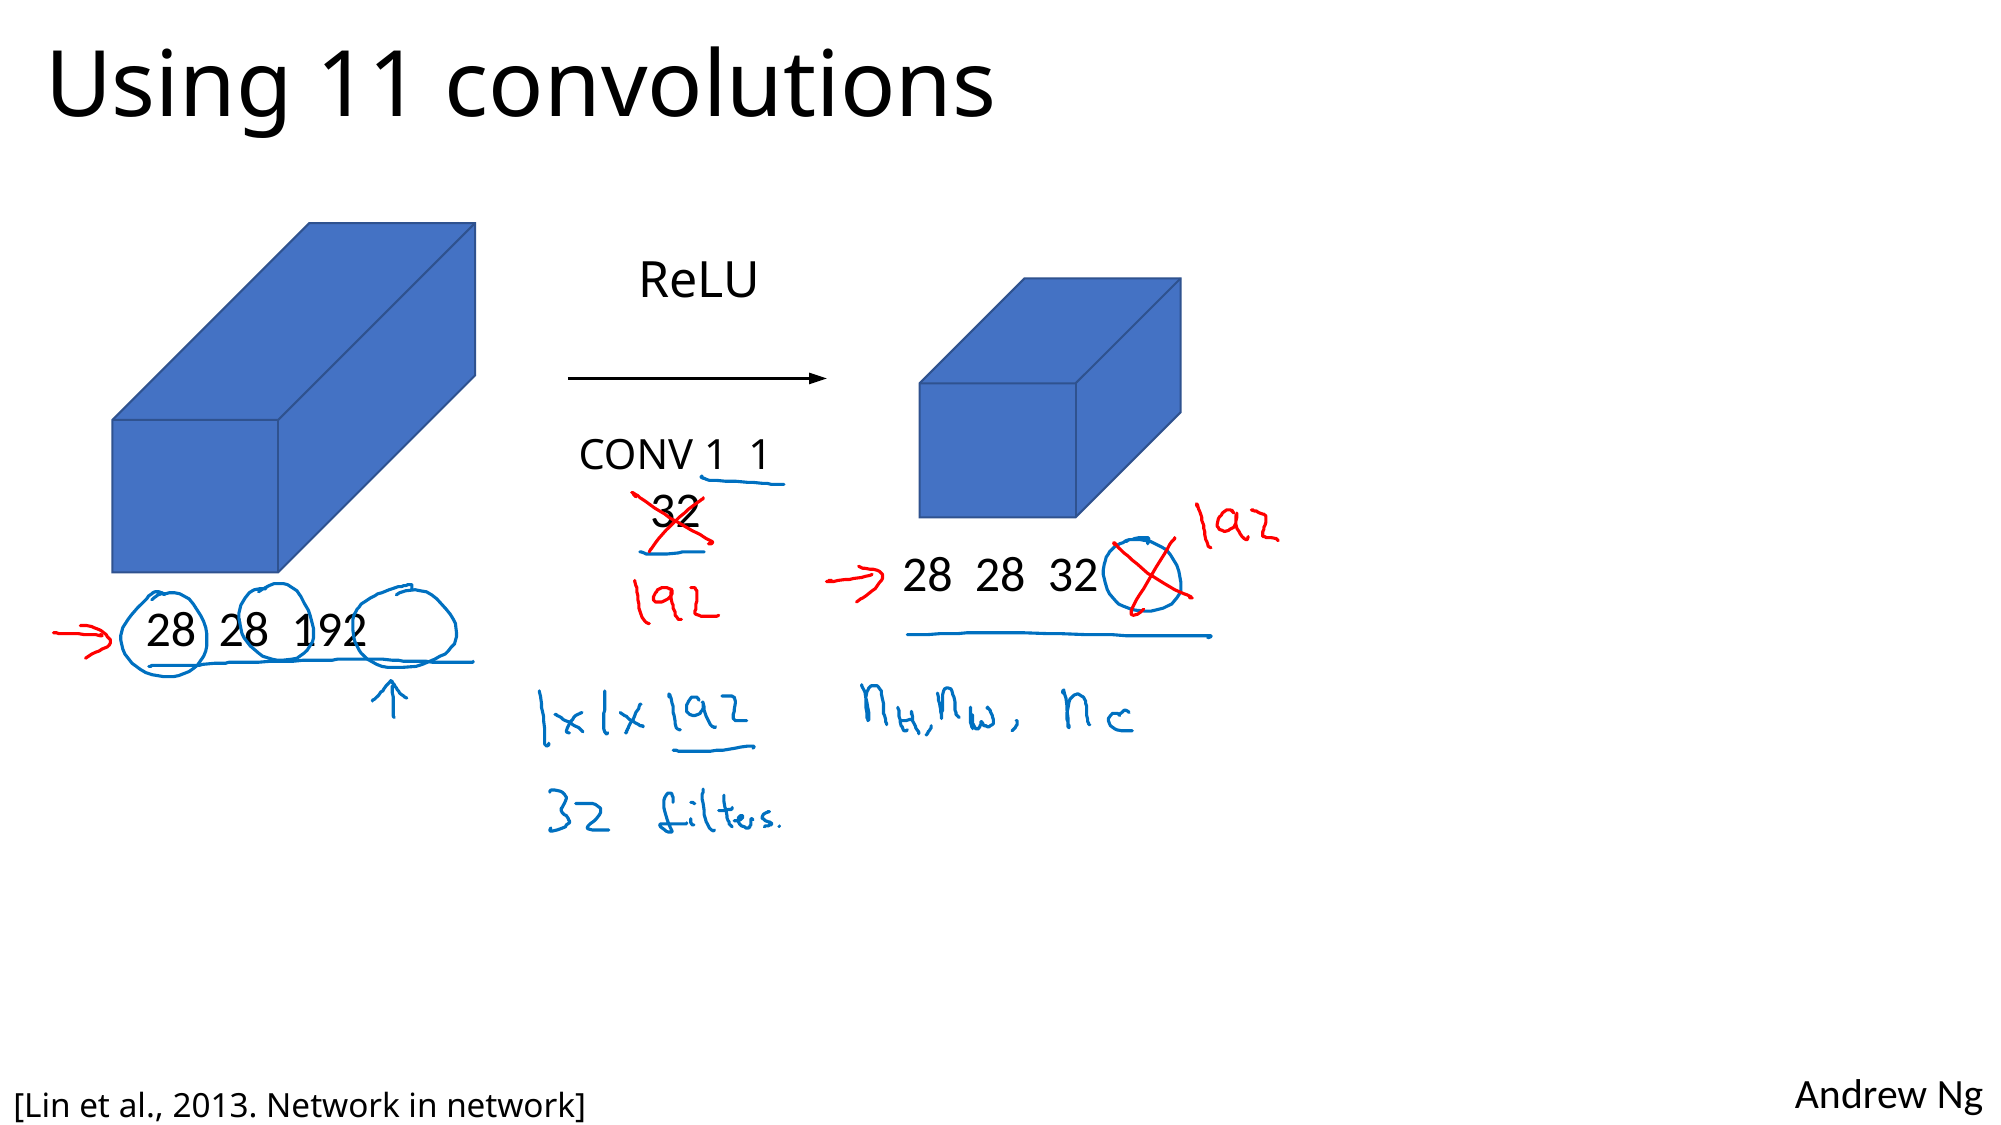

# Using 11 convolutions
ReLU
CONV 1 1
32
28 28 32
28 28 192
[Lin et al., 2013. Network in network]